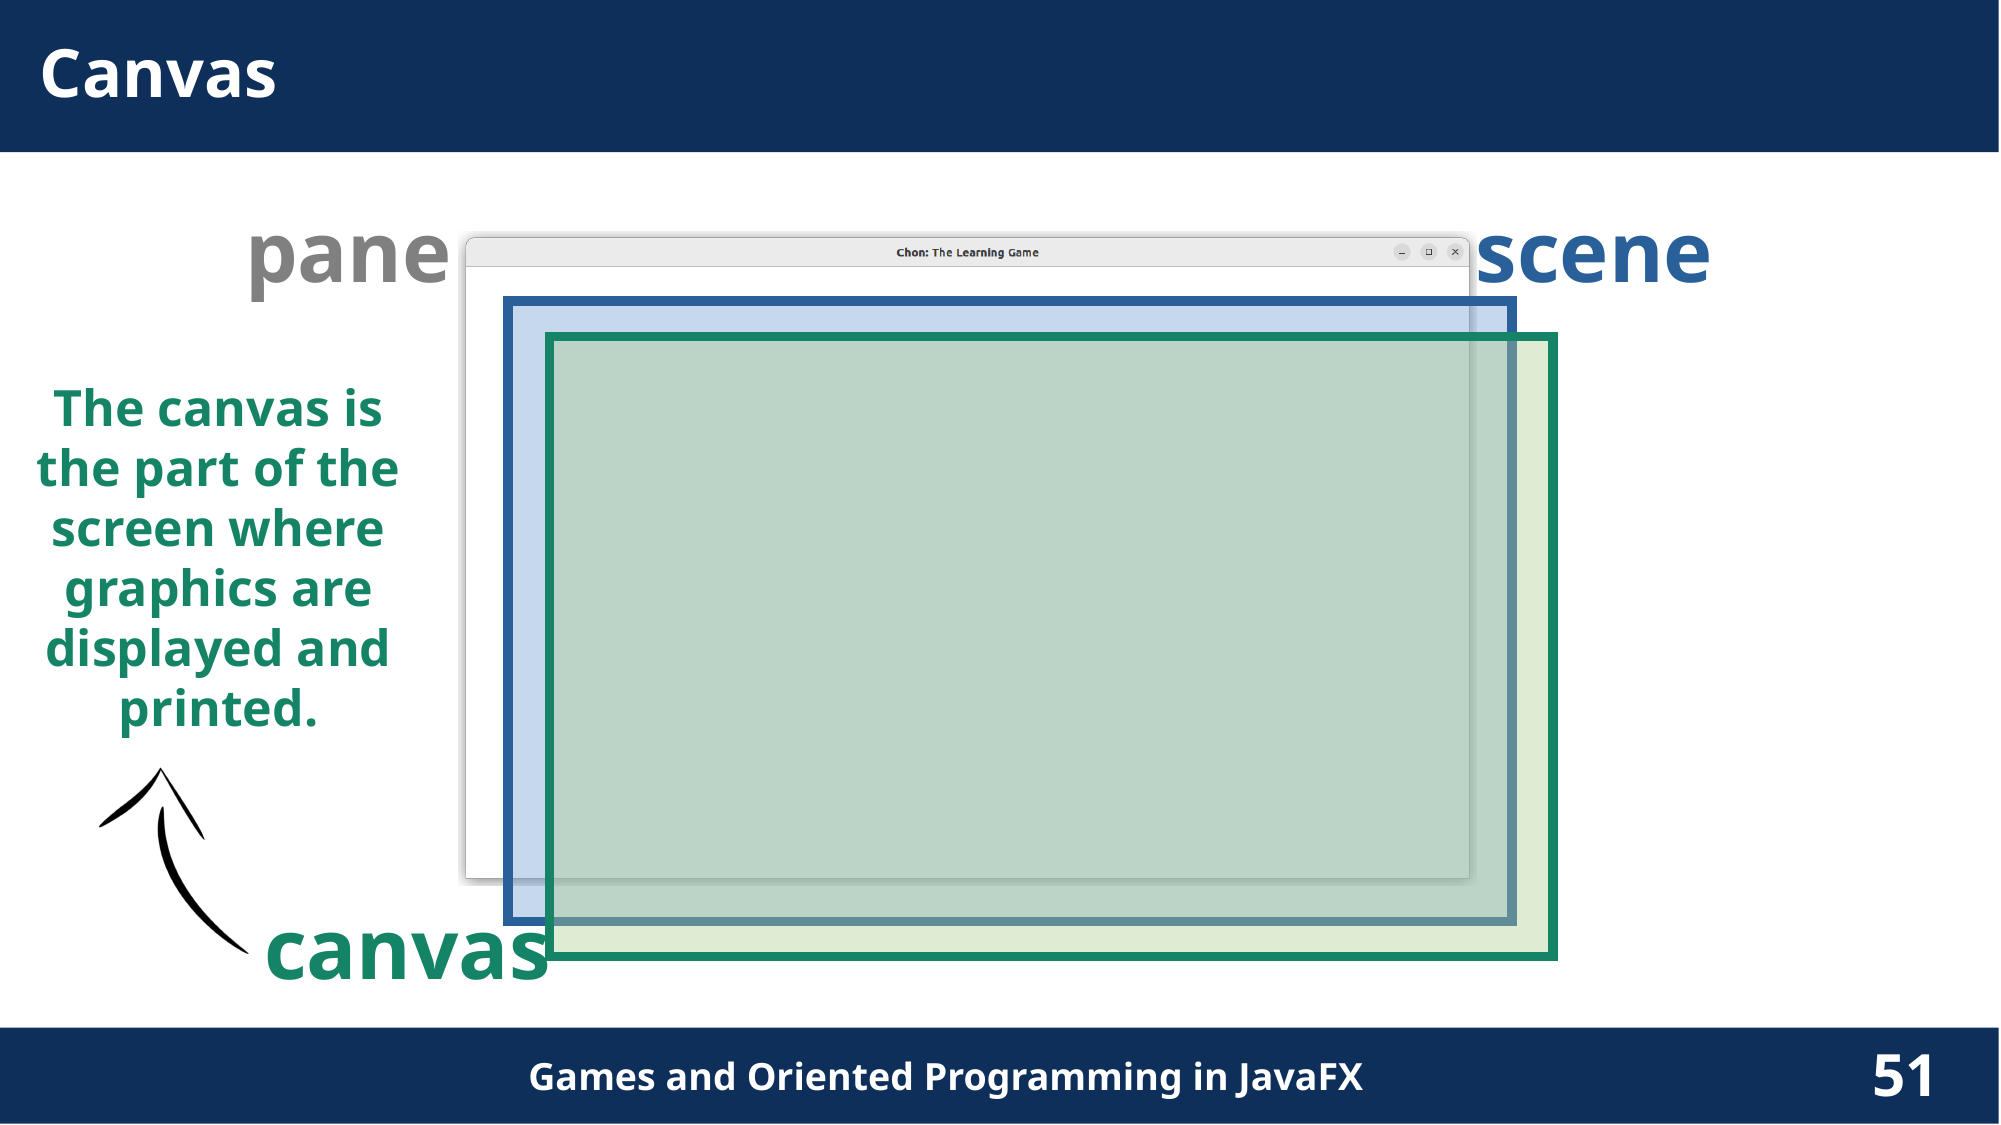

Canvas
pane
scene
The canvas is the part of the screen where graphics are displayed and printed.
canvas